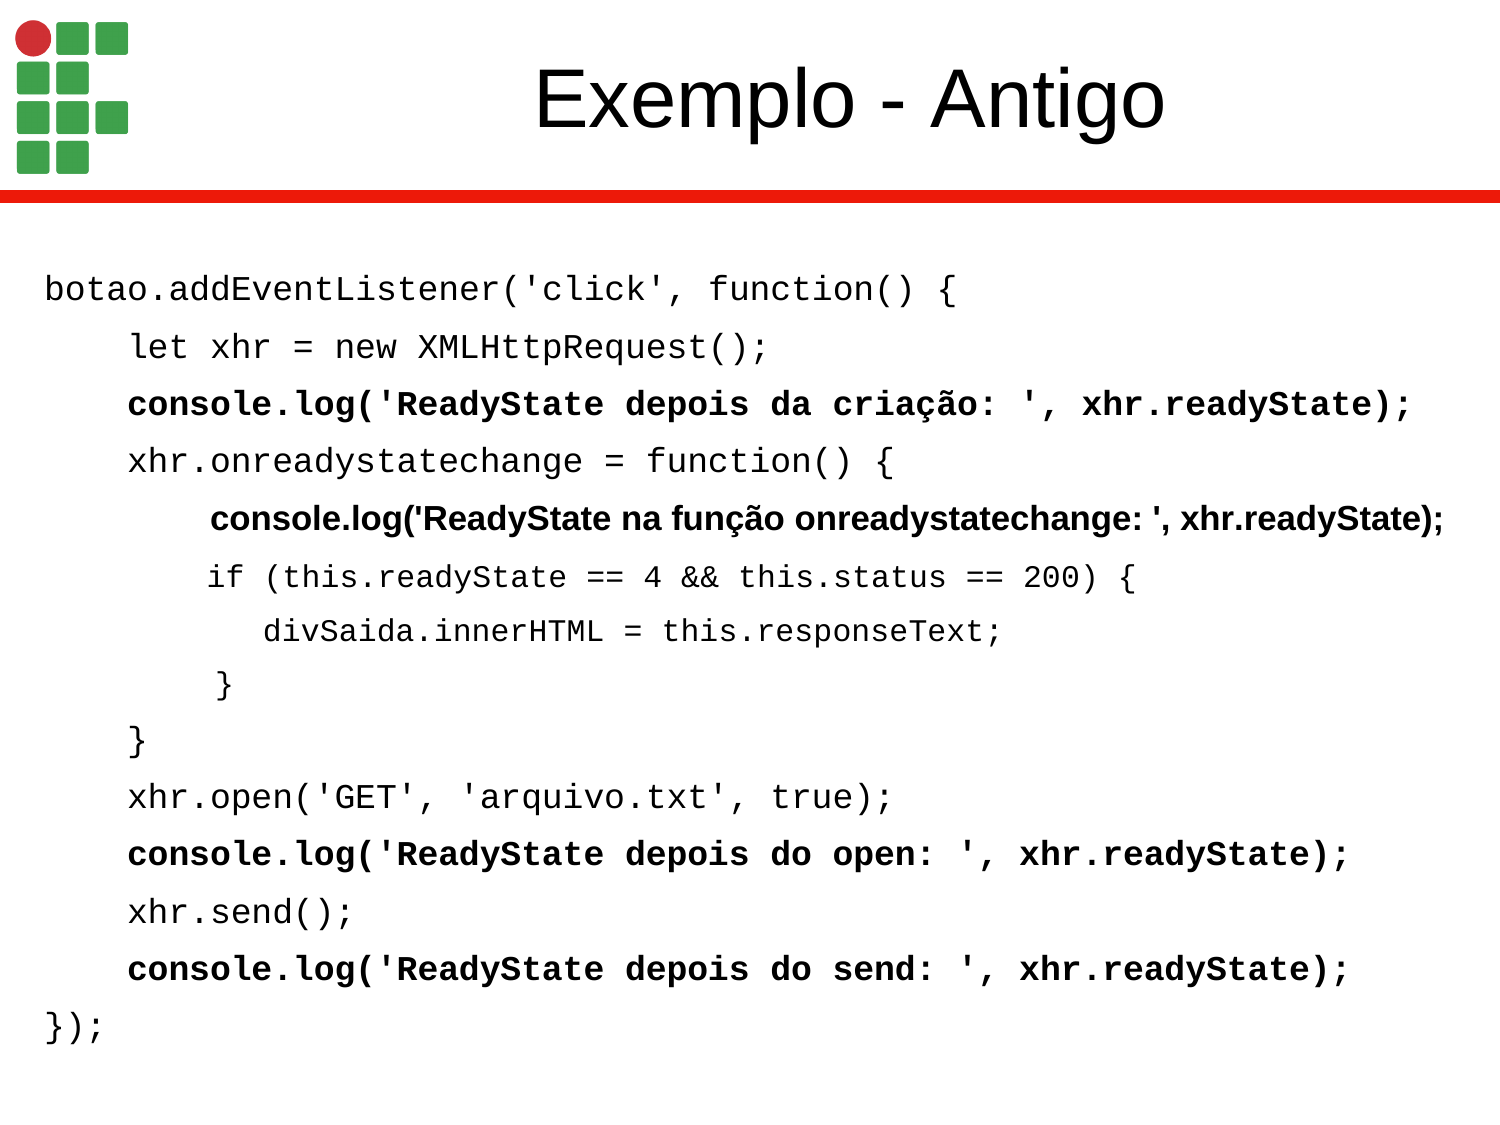

# Exemplo - Antigo
botao.addEventListener('click', function() {
 let xhr = new XMLHttpRequest();
 console.log('ReadyState depois da criação: ', xhr.readyState);
 xhr.onreadystatechange = function() {
 console.log('ReadyState na função onreadystatechange: ', xhr.readyState);
 if (this.readyState == 4 && this.status == 200) {
 divSaida.innerHTML = this.responseText;
 }
 }
 xhr.open('GET', 'arquivo.txt', true);
 console.log('ReadyState depois do open: ', xhr.readyState);
 xhr.send();
 console.log('ReadyState depois do send: ', xhr.readyState);
});